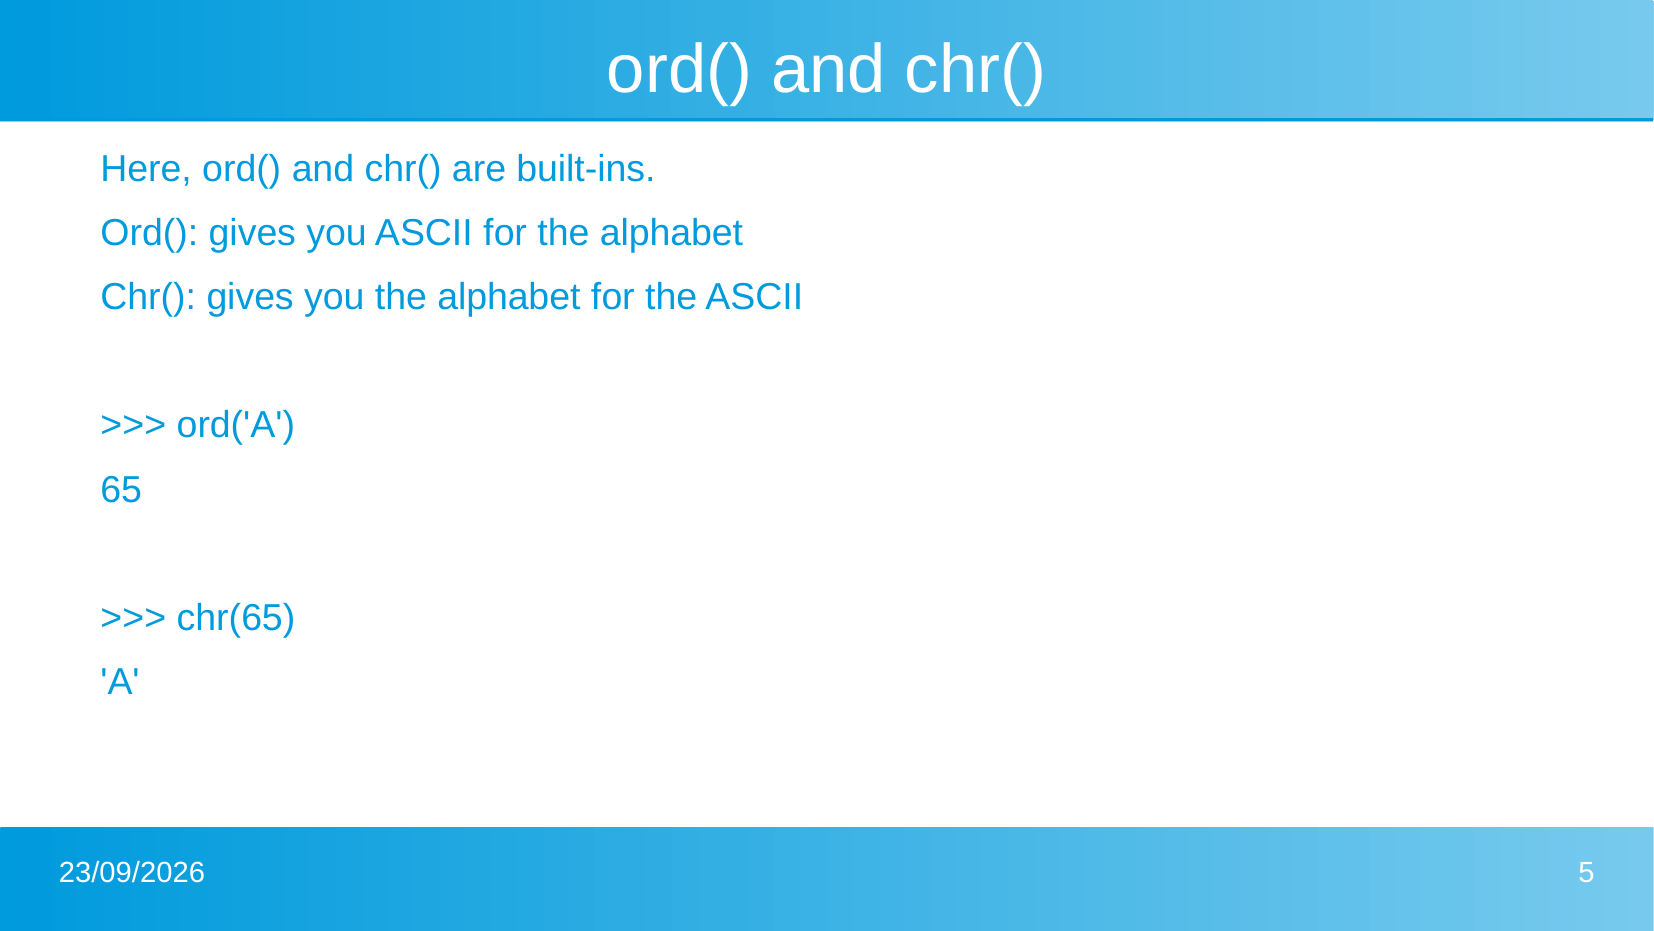

# ord() and chr()
Here, ord() and chr() are built-ins.
Ord(): gives you ASCII for the alphabet
Chr(): gives you the alphabet for the ASCII
>>> ord('A')
65
>>> chr(65)
'A'
5